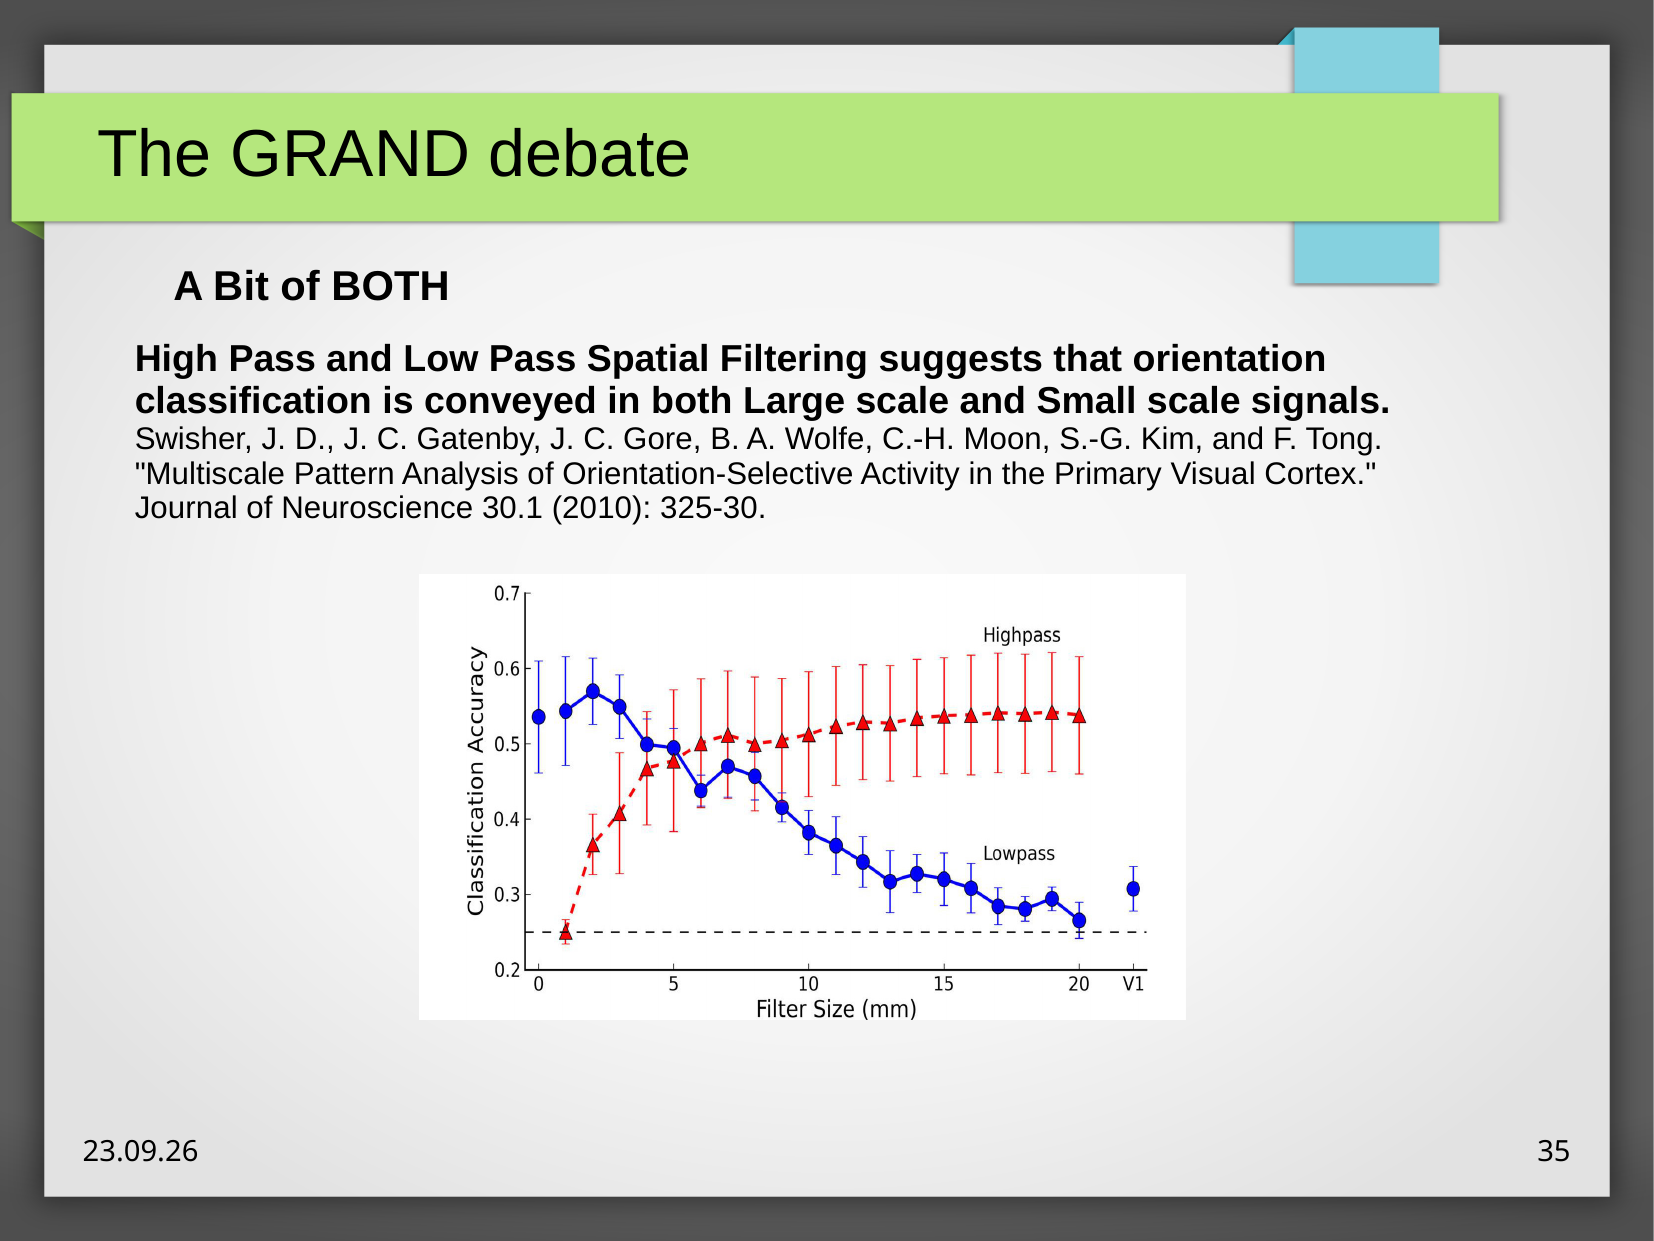

The GRAND debate
A Bit of BOTH
High Pass and Low Pass Spatial Filtering suggests that orientation classification is conveyed in both Large scale and Small scale signals.
Swisher, J. D., J. C. Gatenby, J. C. Gore, B. A. Wolfe, C.-H. Moon, S.-G. Kim, and F. Tong. "Multiscale Pattern Analysis of Orientation-Selective Activity in the Primary Visual Cortex." Journal of Neuroscience 30.1 (2010): 325-30.
35